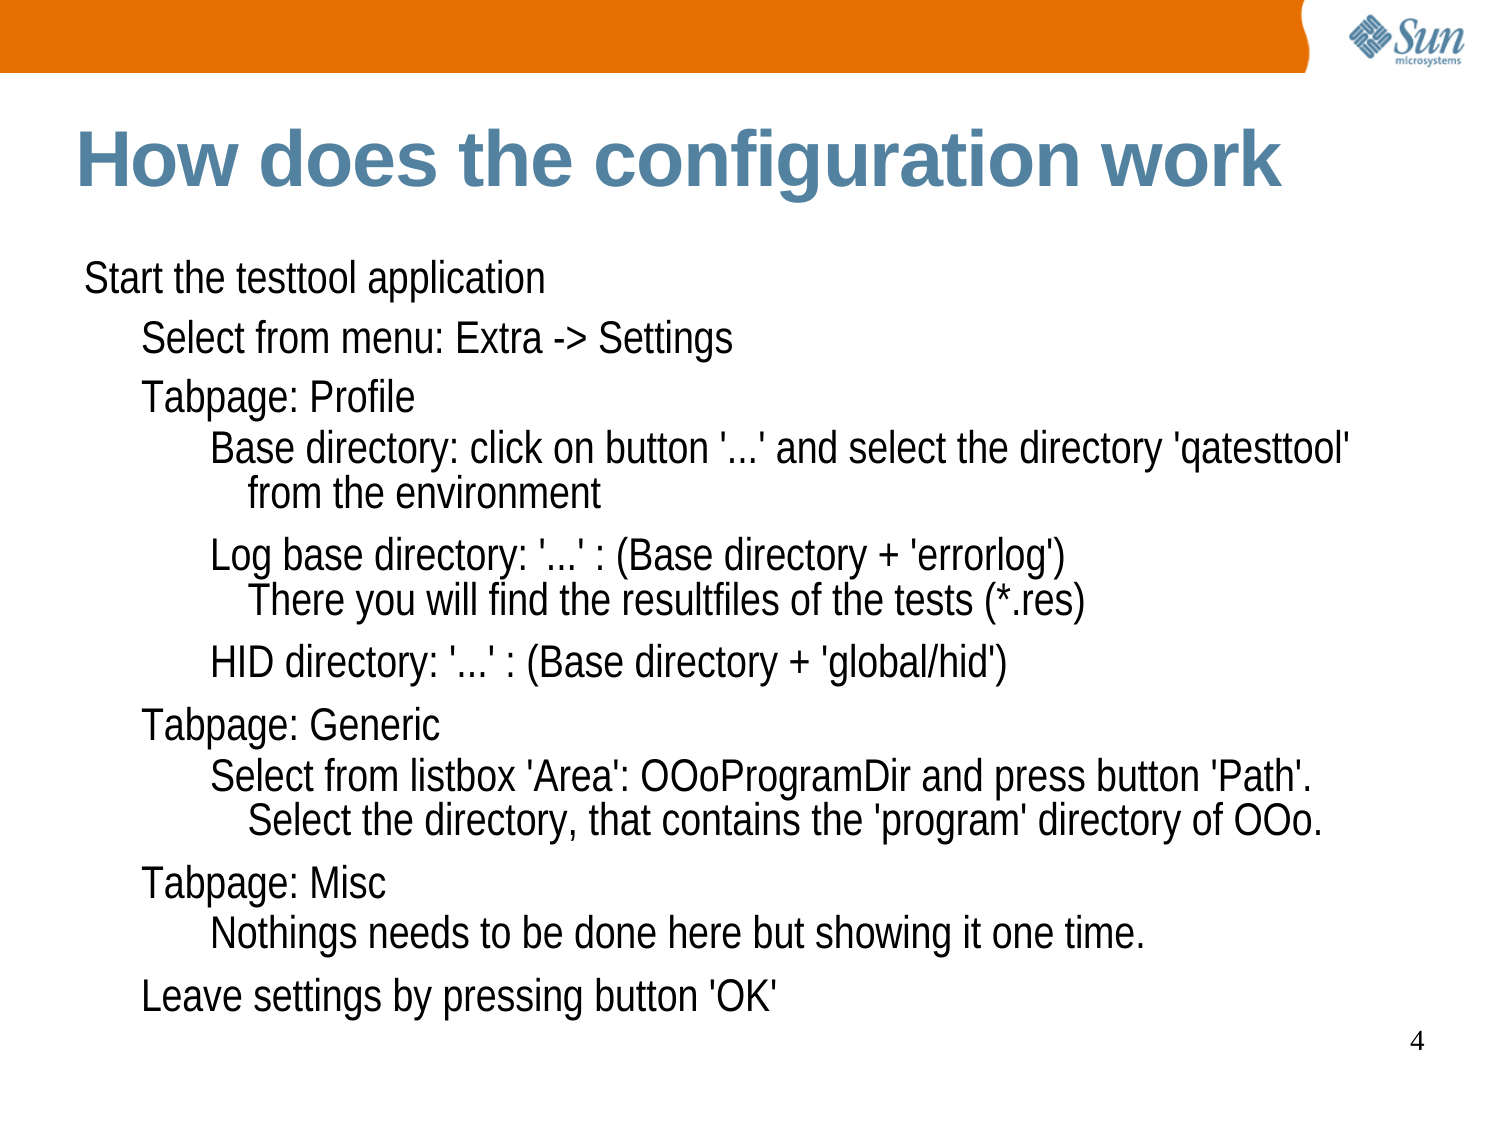

# How does the configuration work
Start the testtool application
Select from menu: Extra -> Settings
Tabpage: Profile
Base directory: click on button '...' and select the directory 'qatesttool' from the environment
Log base directory: '...' : (Base directory + 'errorlog')
There you will find the resultfiles of the tests (*.res)
HID directory: '...' : (Base directory + 'global/hid')
Tabpage: Generic
Select from listbox 'Area': OOoProgramDir and press button 'Path'. Select the directory, that contains the 'program' directory of OOo.
Tabpage: Misc
Nothings needs to be done here but showing it one time.
Leave settings by pressing button 'OK'
4